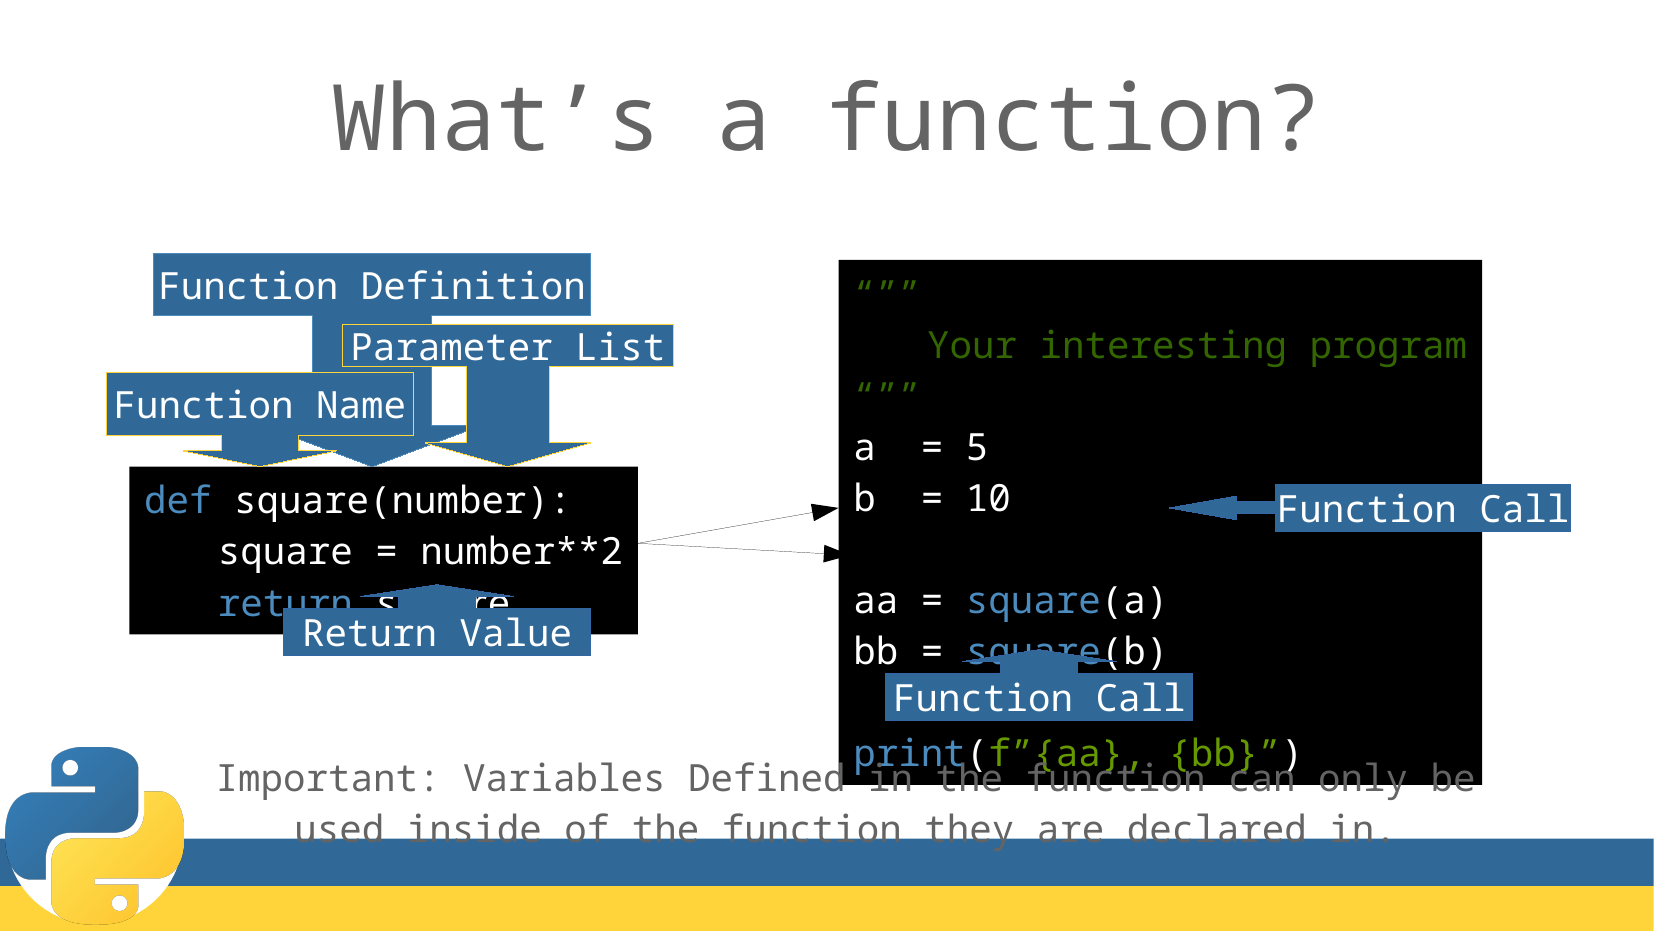

# What’s a function?
Function Definition
“””
	Your interesting program
“””
a = 5
b = 10
aa = square(a)
bb = square(b)
print(f”{aa}, {bb}”)
Parameter List
Function Name
def square(number):
	square = number**2
	return square
Function Call
Return Value
Function Call
Important: Variables Defined in the function can only be used inside of the function they are declared in.